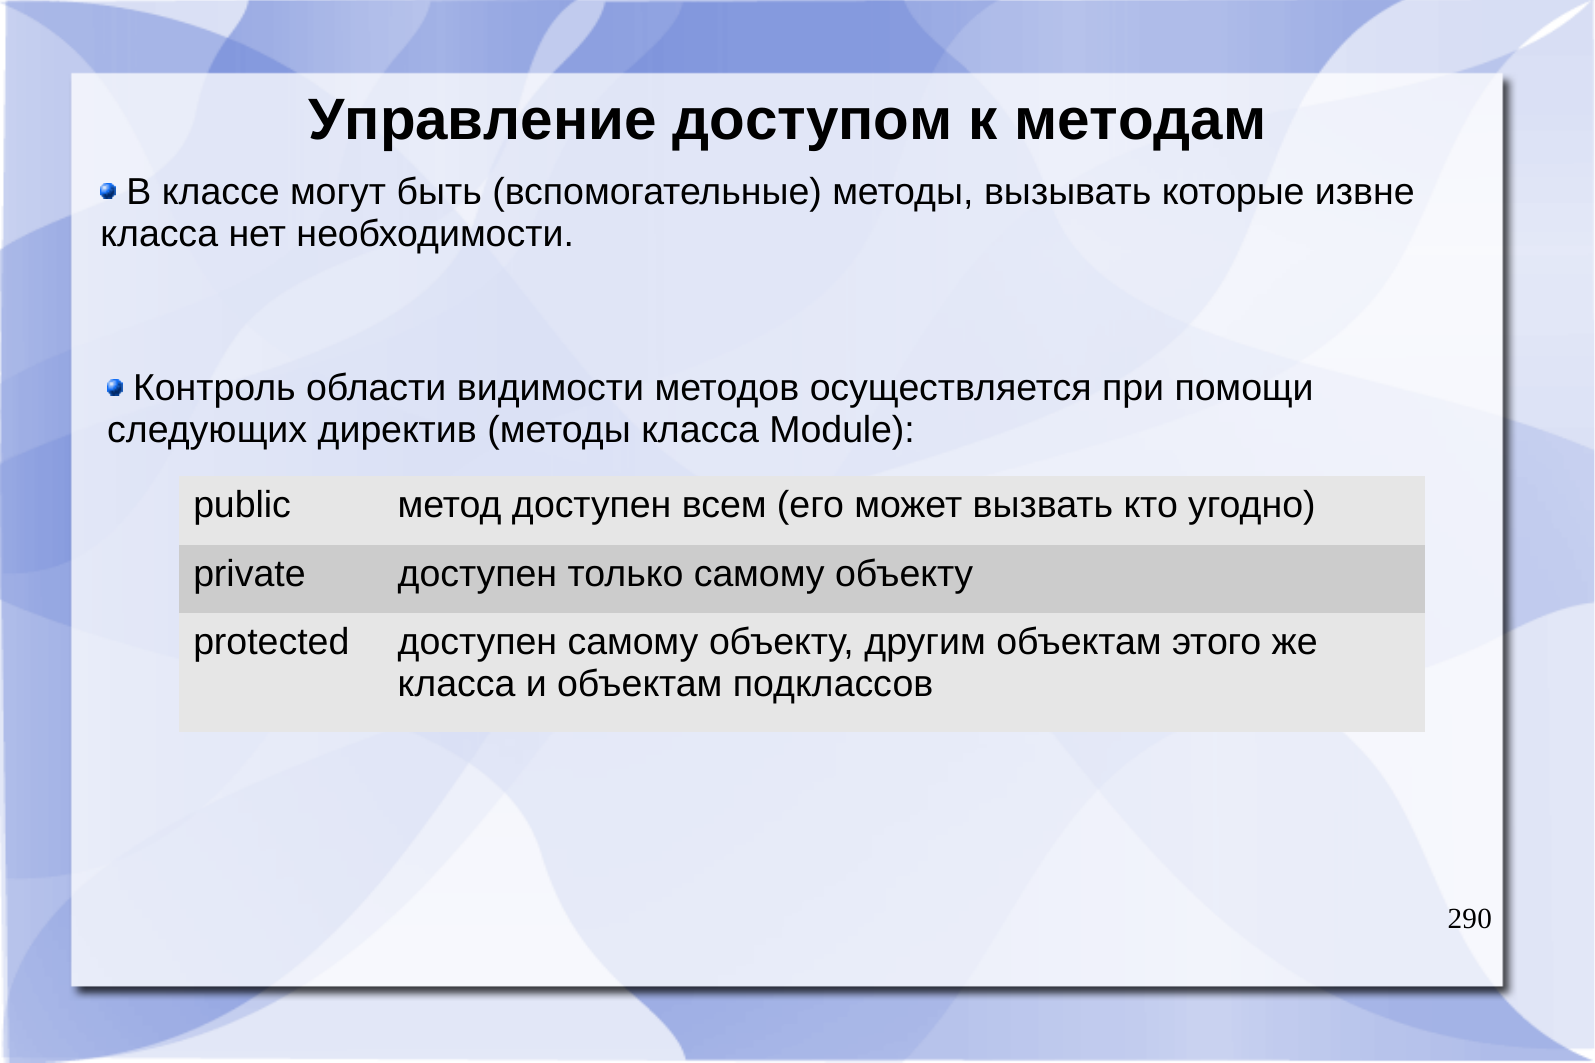

# Управление доступом к методам
 В классе могут быть (вспомогательные) методы, вызывать которые извне класса нет необходимости.
 Контроль области видимости методов осуществляется при помощи следующих директив (методы класса Module):
| public | метод доступен всем (его может вызвать кто угодно) |
| --- | --- |
| private | доступен только самому объекту |
| protected | доступен самому объекту, другим объектам этого же класса и объектам подклассов |
290